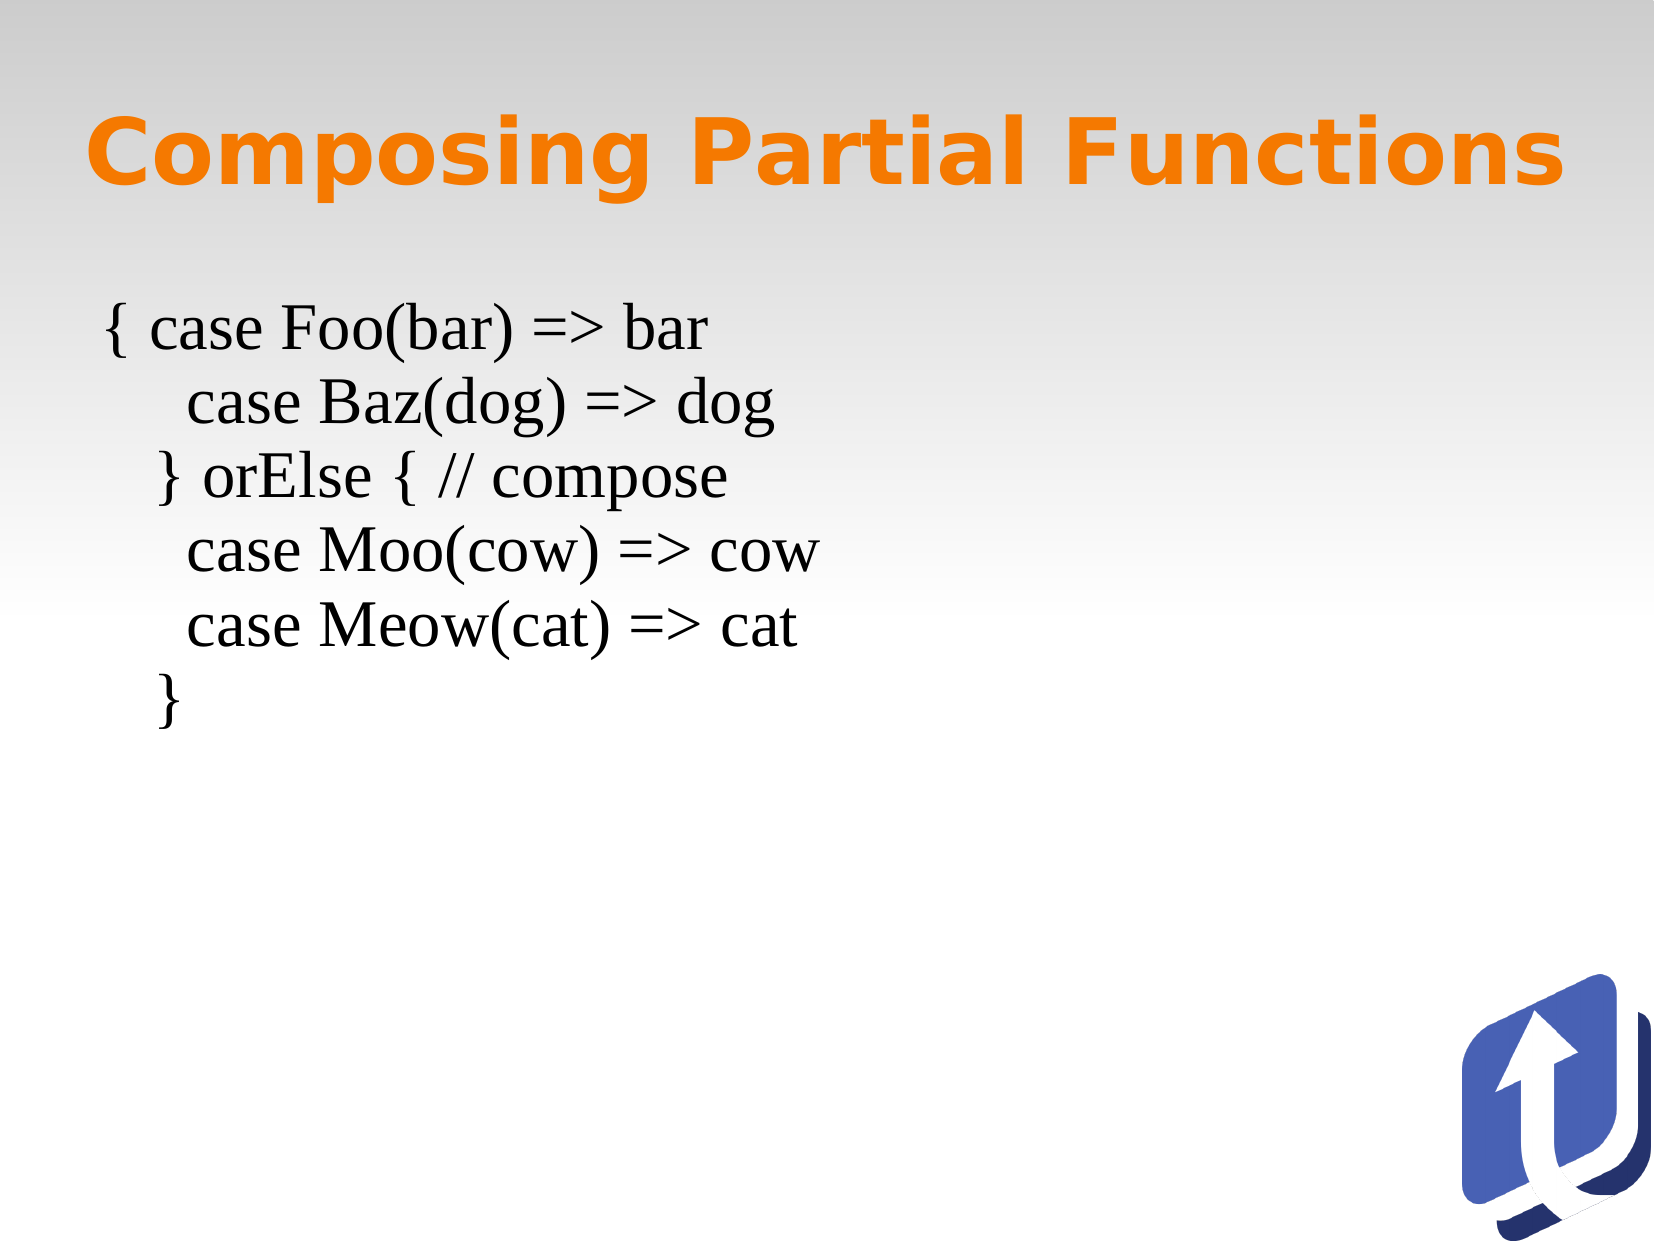

# Composing Partial Functions
{ case Foo(bar) => bar
 case Baz(dog) => dog
} orElse { // compose
 case Moo(cow) => cow
 case Meow(cat) => cat
}